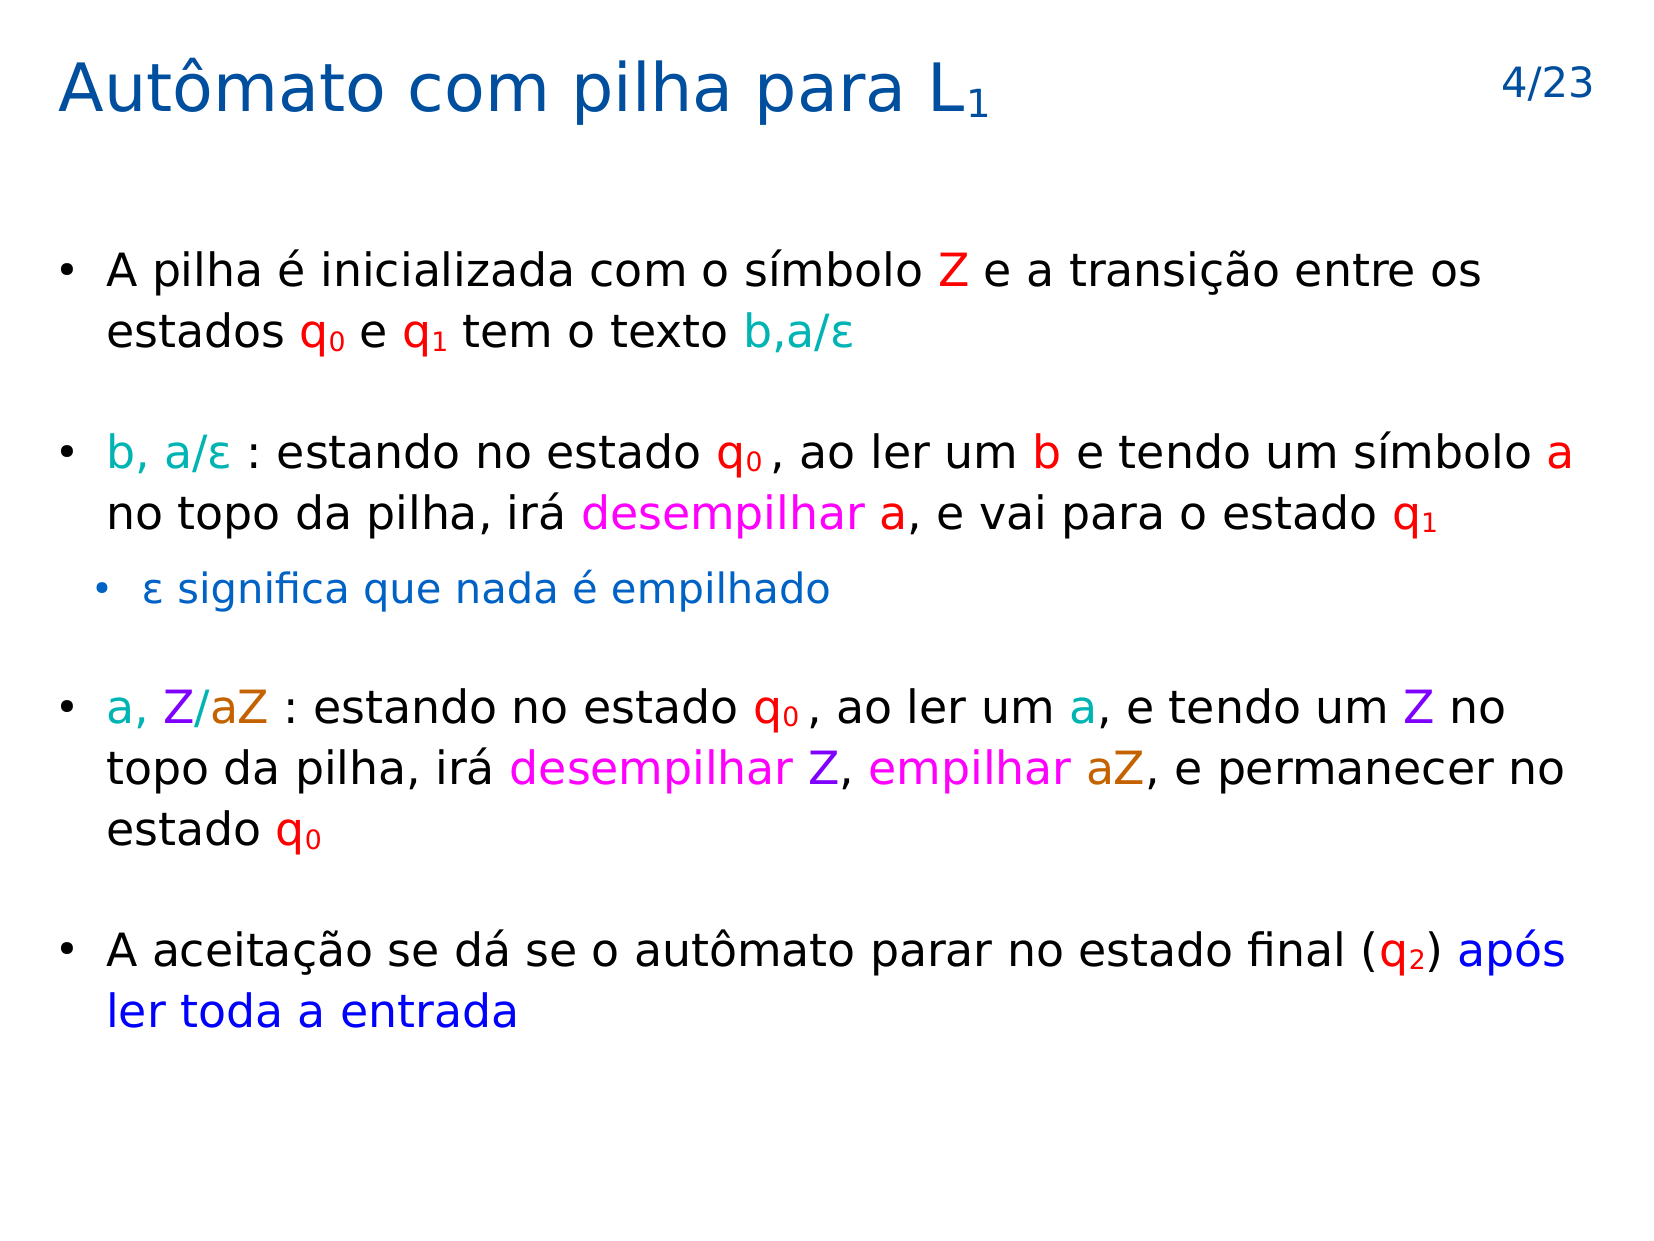

# Autômato com pilha para L1
4
A pilha é inicializada com o símbolo Z e a transição entre os estados q0 e q1 tem o texto b,a/ε
b, a/ε : estando no estado q0 , ao ler um b e tendo um símbolo a no topo da pilha, irá desempilhar a, e vai para o estado q1
ε significa que nada é empilhado
a, Z/aZ : estando no estado q0 , ao ler um a, e tendo um Z no topo da pilha, irá desempilhar Z, empilhar aZ, e permanecer no estado q0
A aceitação se dá se o autômato parar no estado final (q2) após ler toda a entrada